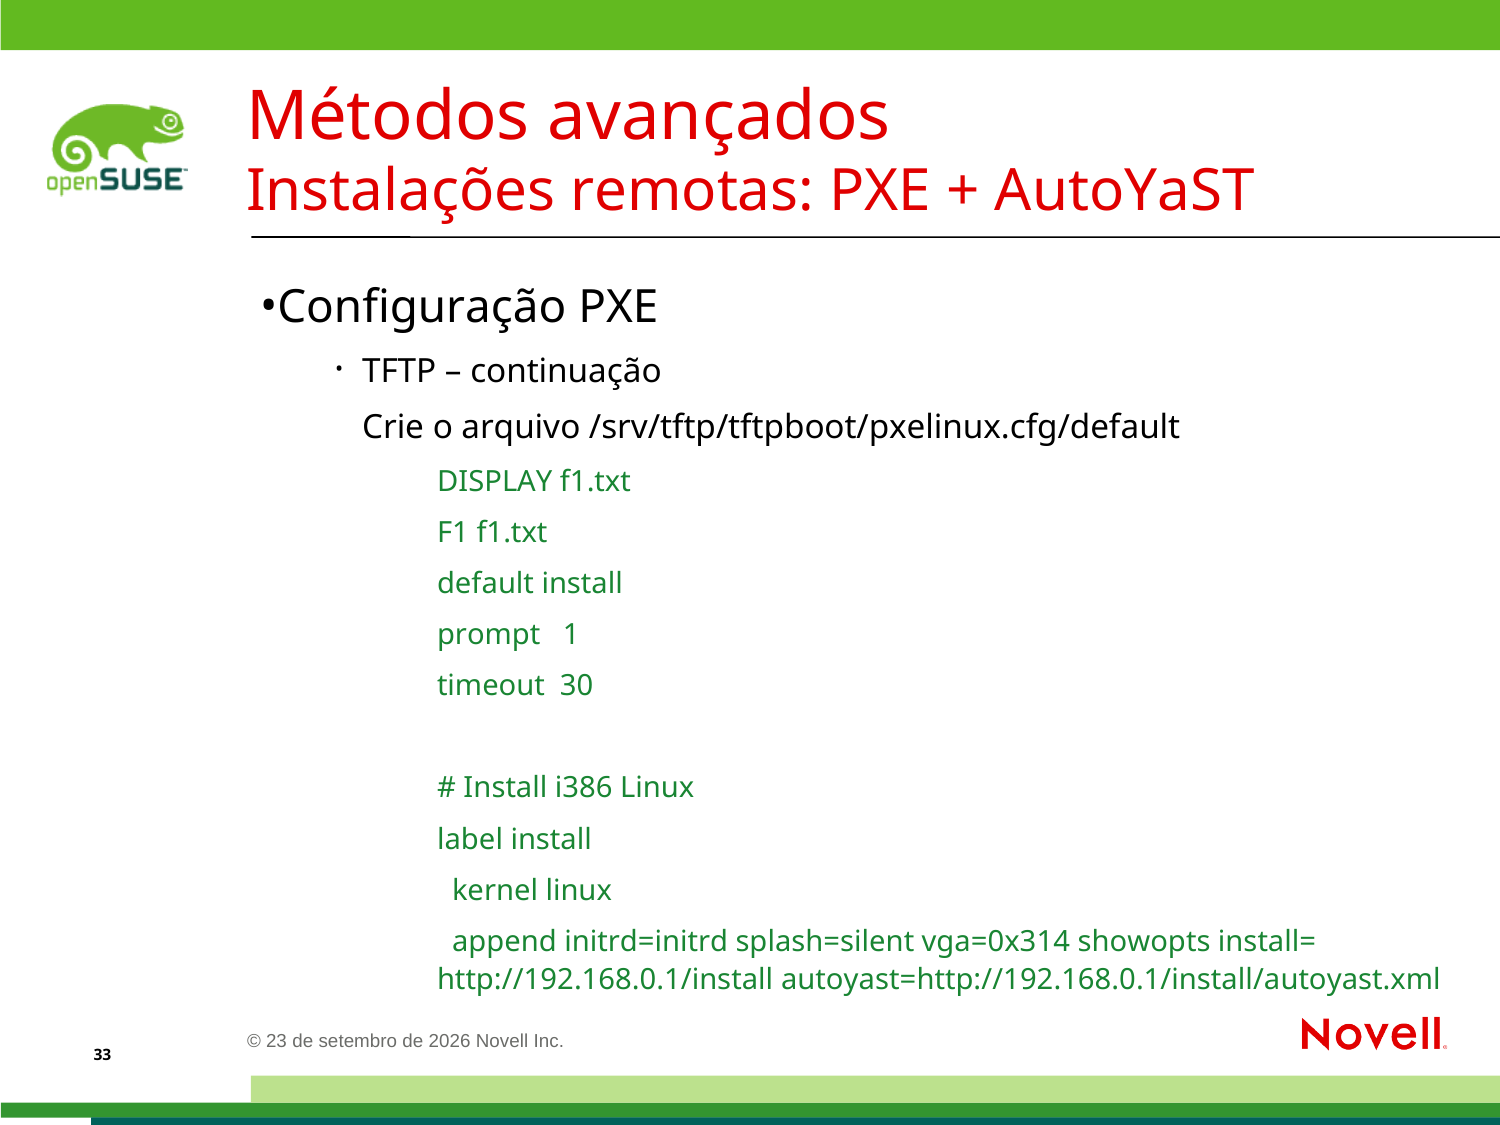

Métodos avançados
Instalações remotas: PXE + AutoYaST
# Configuração PXE
TFTP – continuação
Crie o arquivo /srv/tftp/tftpboot/pxelinux.cfg/default
DISPLAY f1.txt
F1 f1.txt
default install
prompt 1
timeout 30
# Install i386 Linux
label install
 kernel linux
 append initrd=initrd splash=silent vga=0x314 showopts install=http://192.168.0.1/install autoyast=http://192.168.0.1/install/autoyast.xml